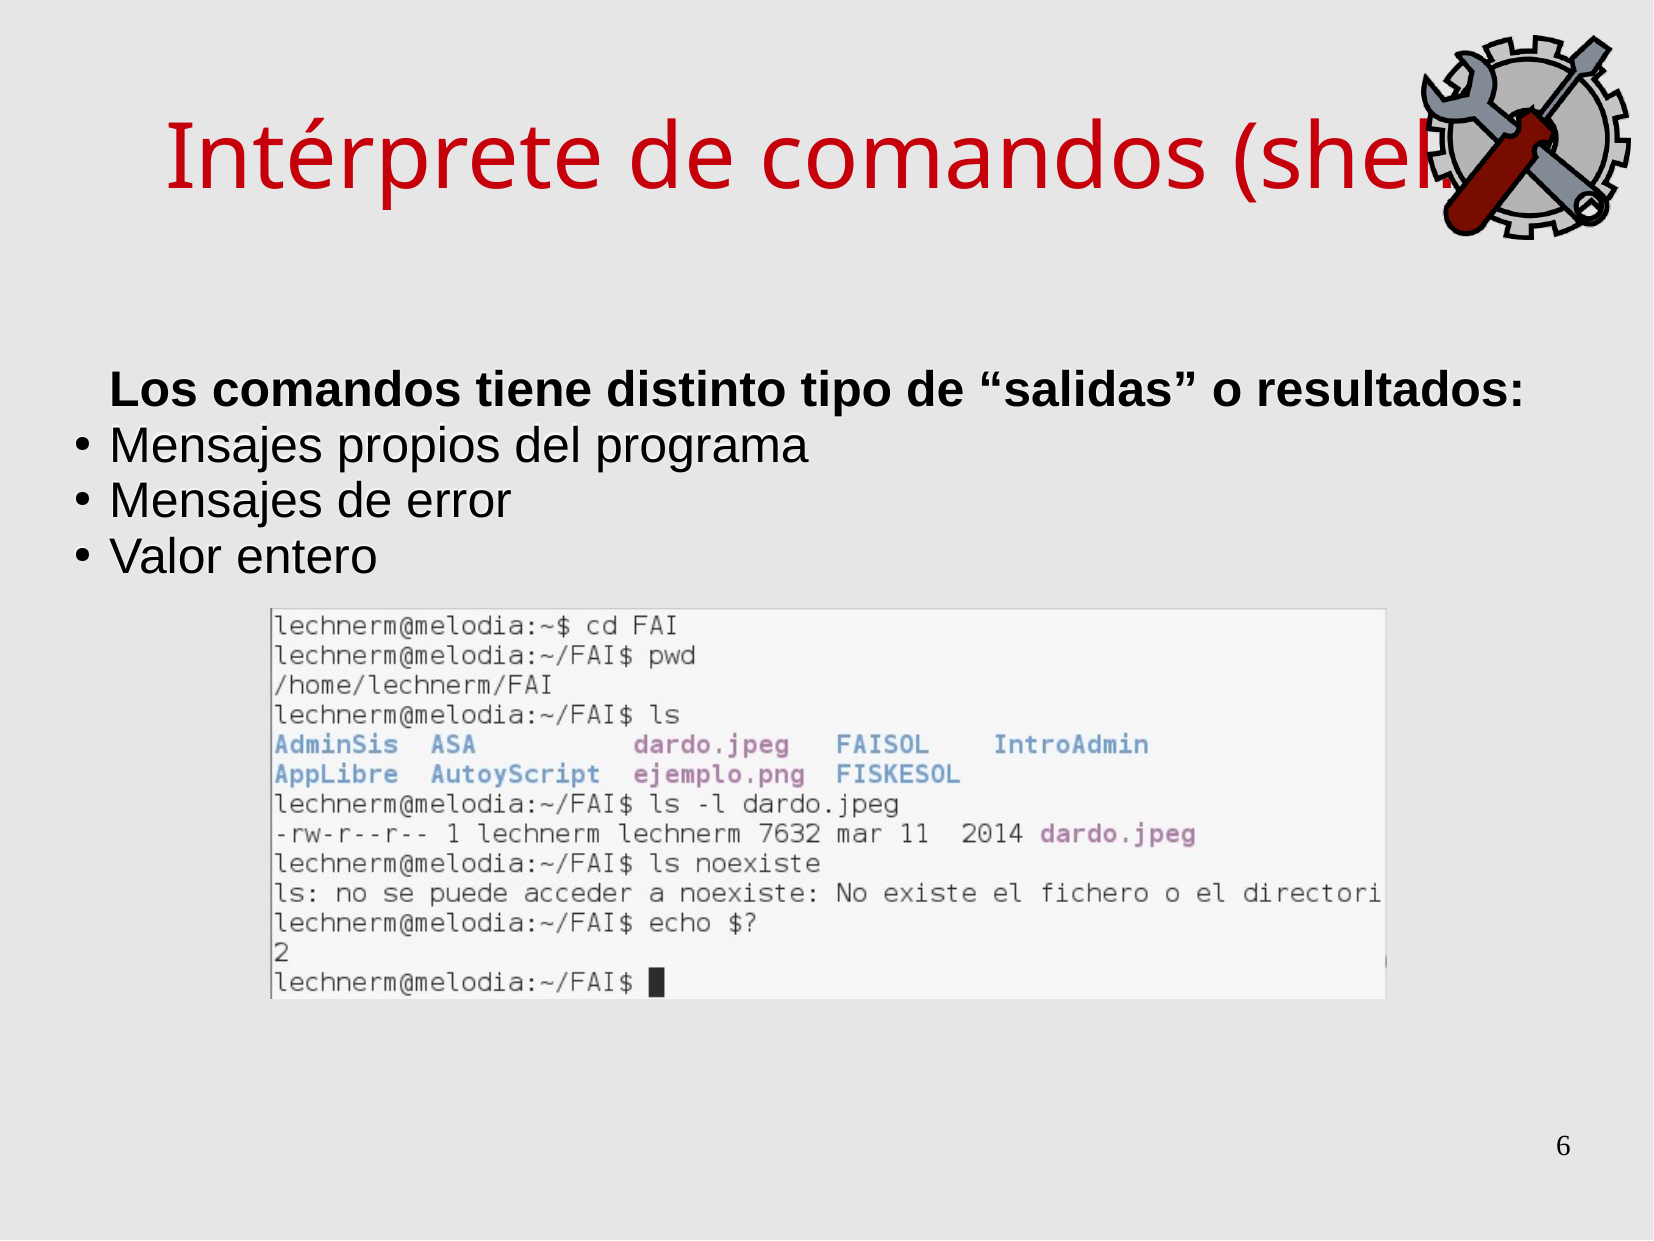

# Intérprete de comandos (shell)
Los comandos tiene distinto tipo de “salidas” o resultados:
Mensajes propios del programa
Mensajes de error
Valor entero
6